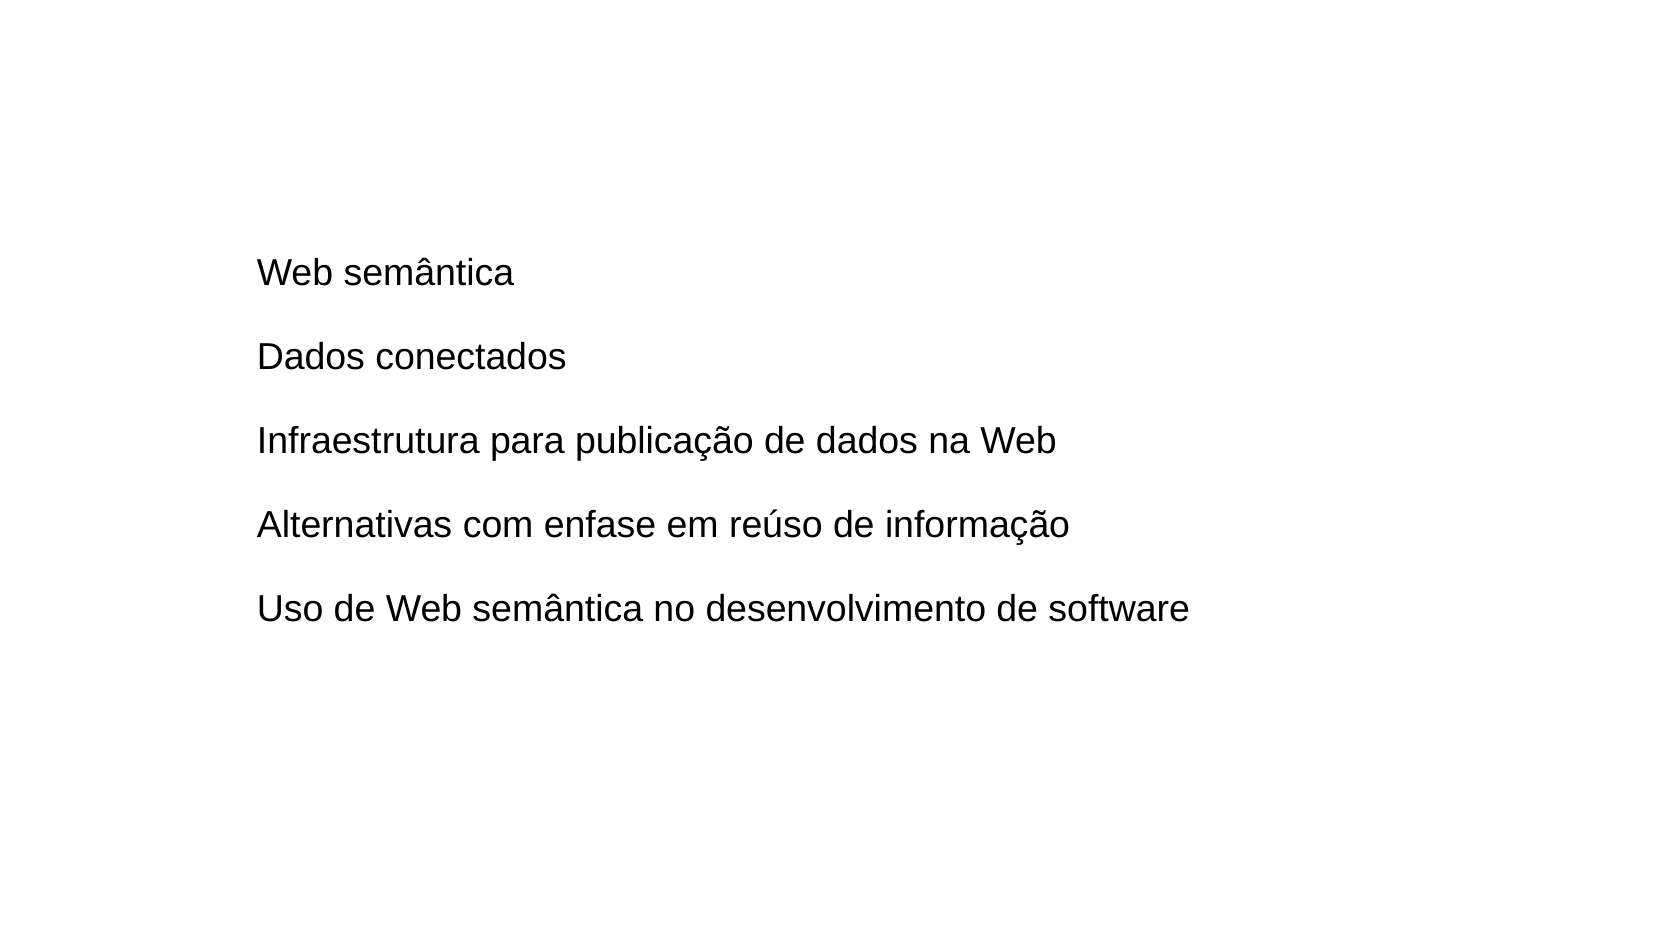

Web semântica
Dados conectados
Infraestrutura para publicação de dados na Web
Alternativas com enfase em reúso de informação
Uso de Web semântica no desenvolvimento de software